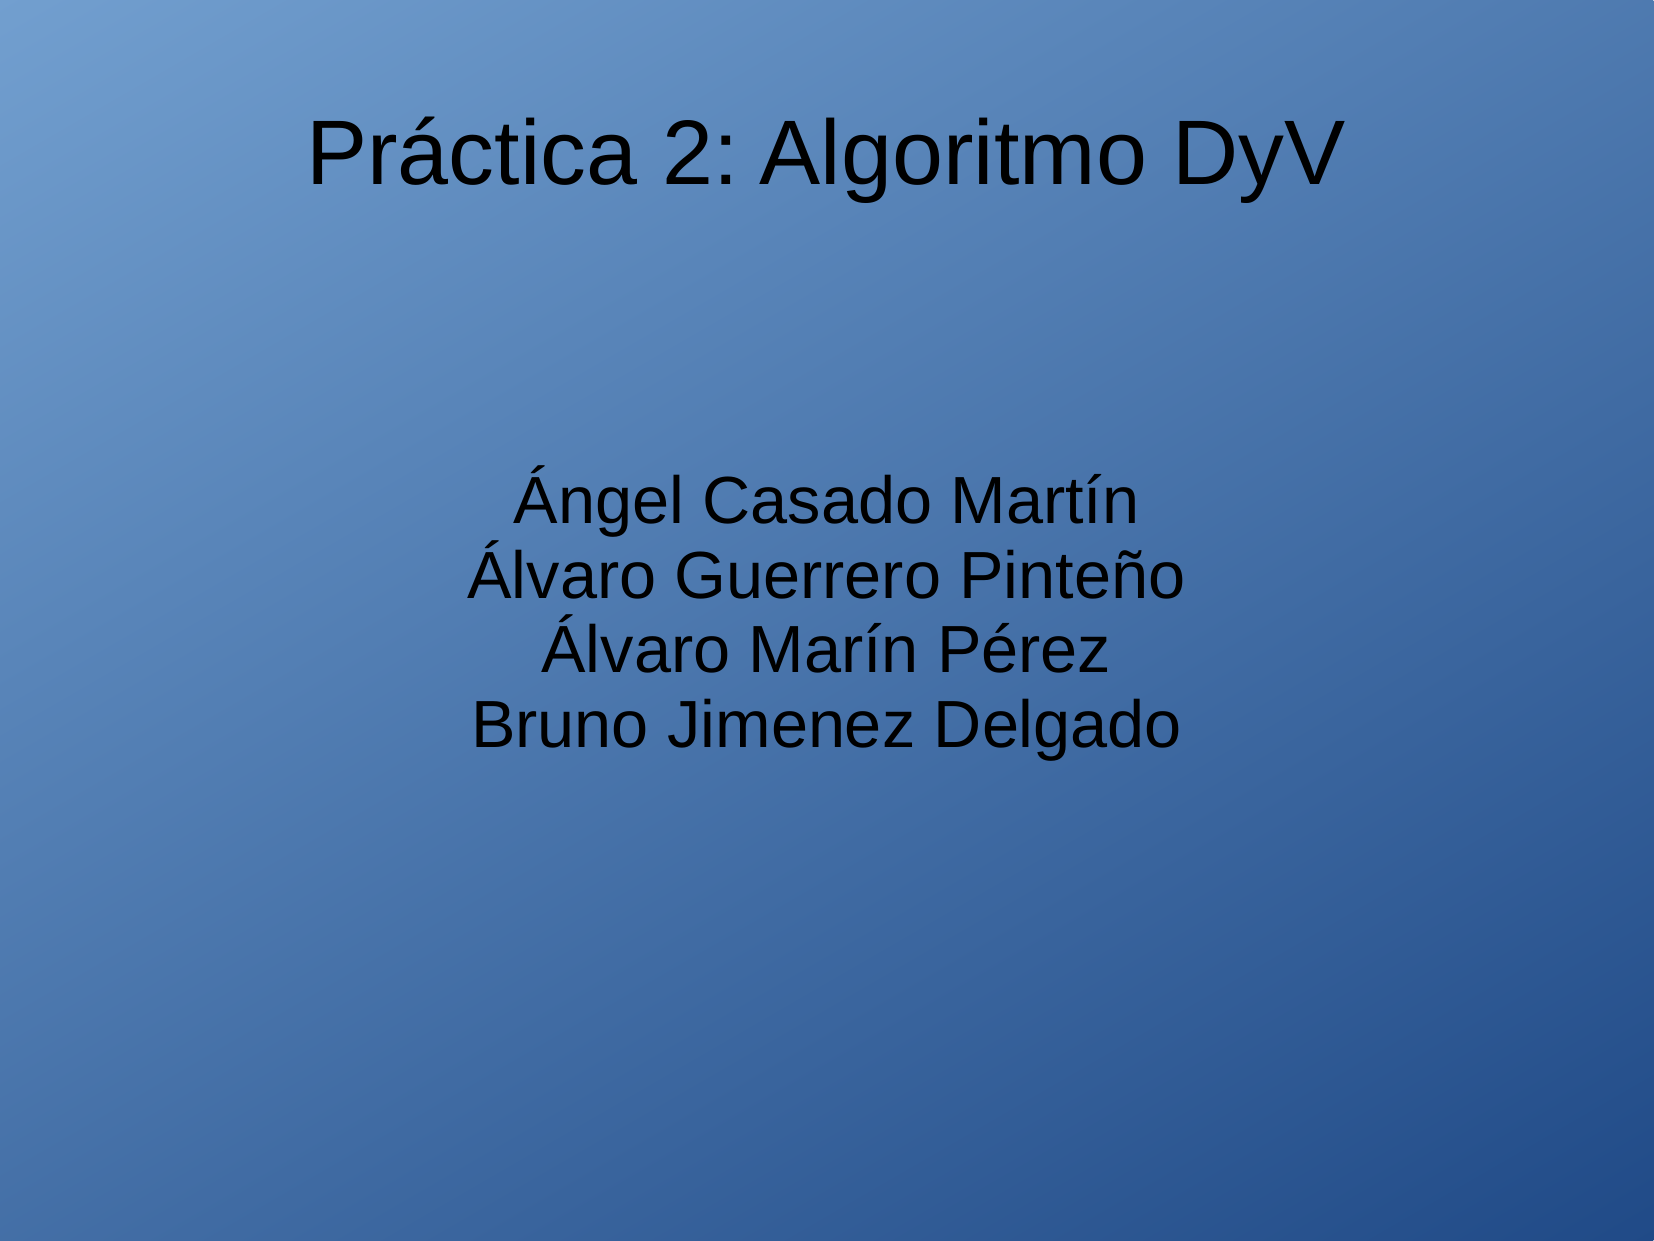

# Práctica 2: Algoritmo DyV
Ángel Casado Martín
Álvaro Guerrero Pinteño
Álvaro Marín Pérez
Bruno Jimenez Delgado